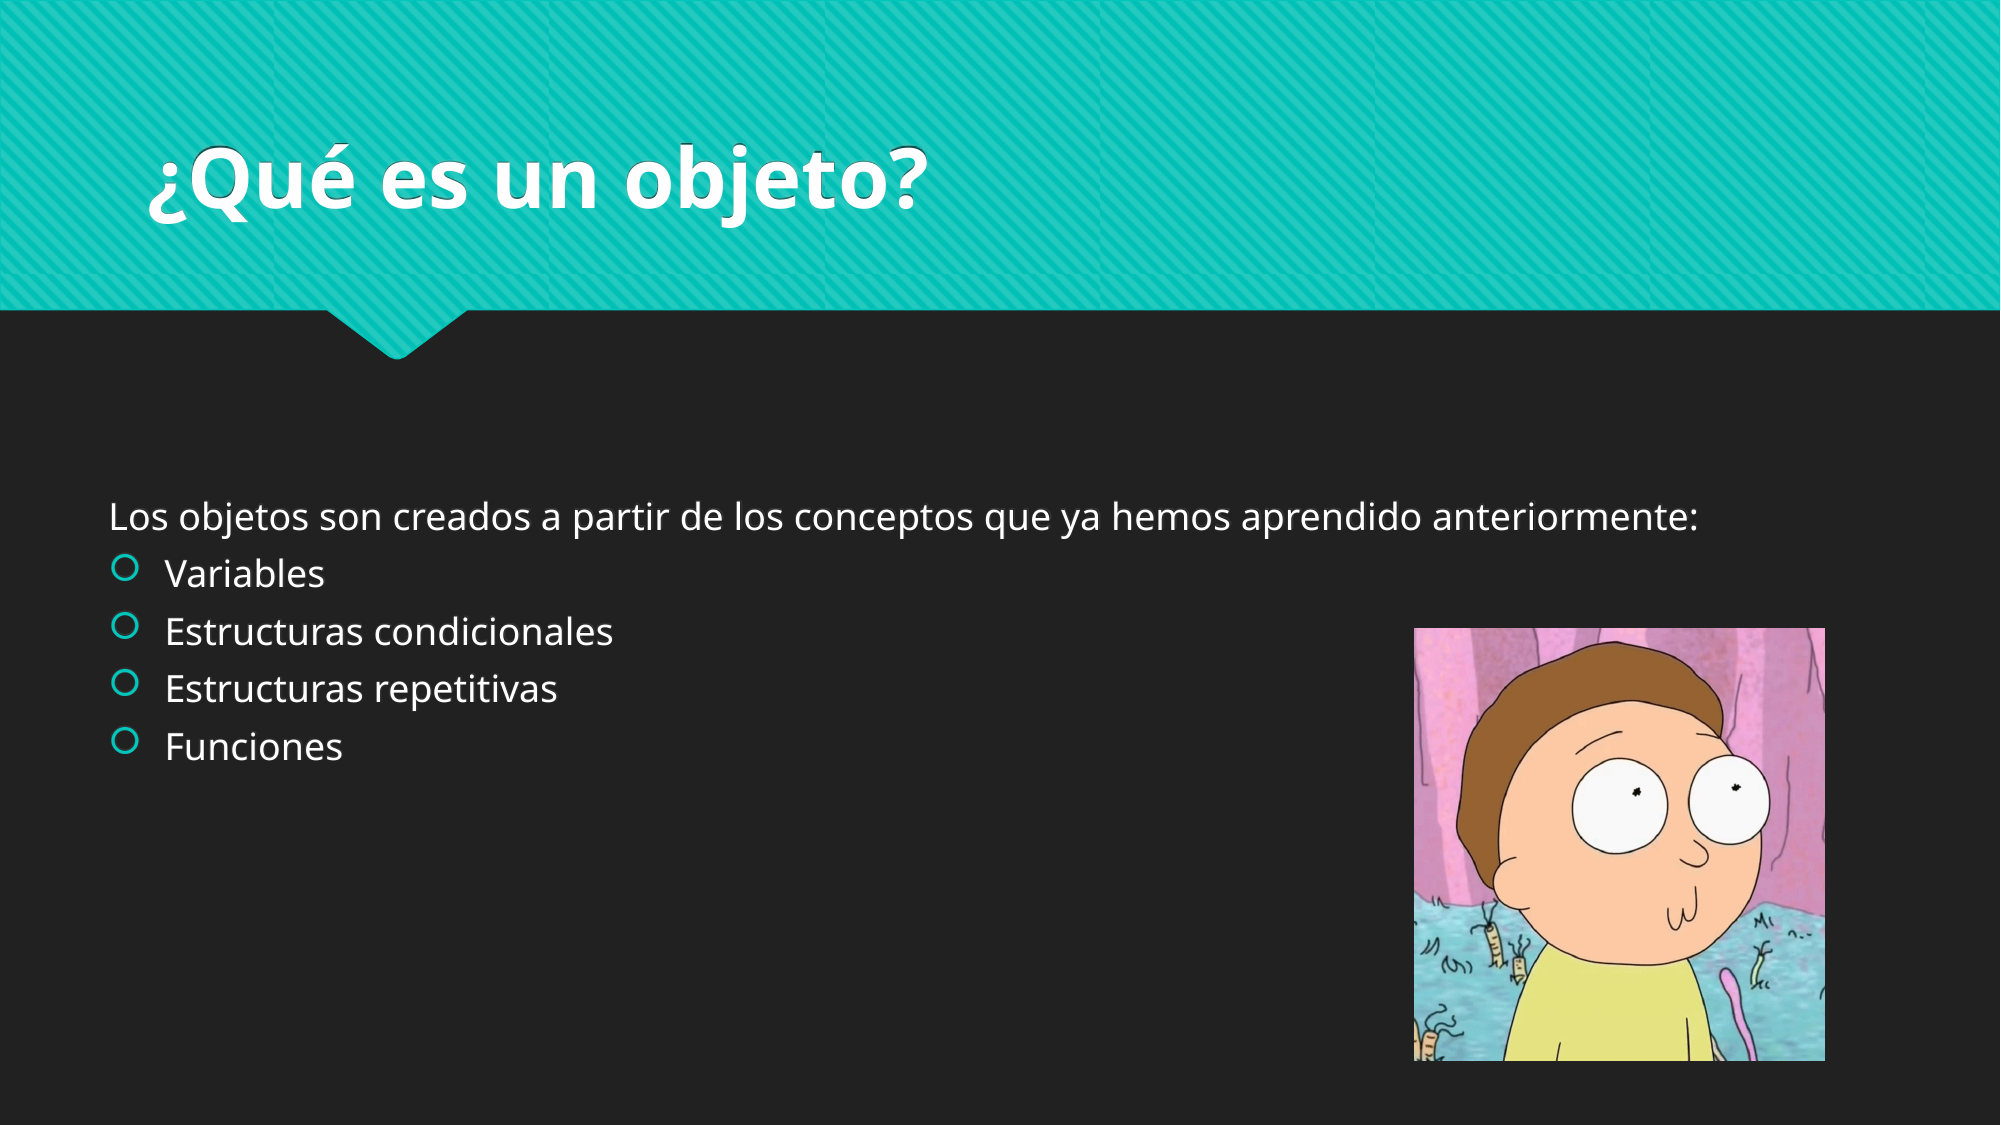

# ¿Qué es un objeto?
Los objetos son creados a partir de los conceptos que ya hemos aprendido anteriormente:
Variables
Estructuras condicionales
Estructuras repetitivas
Funciones